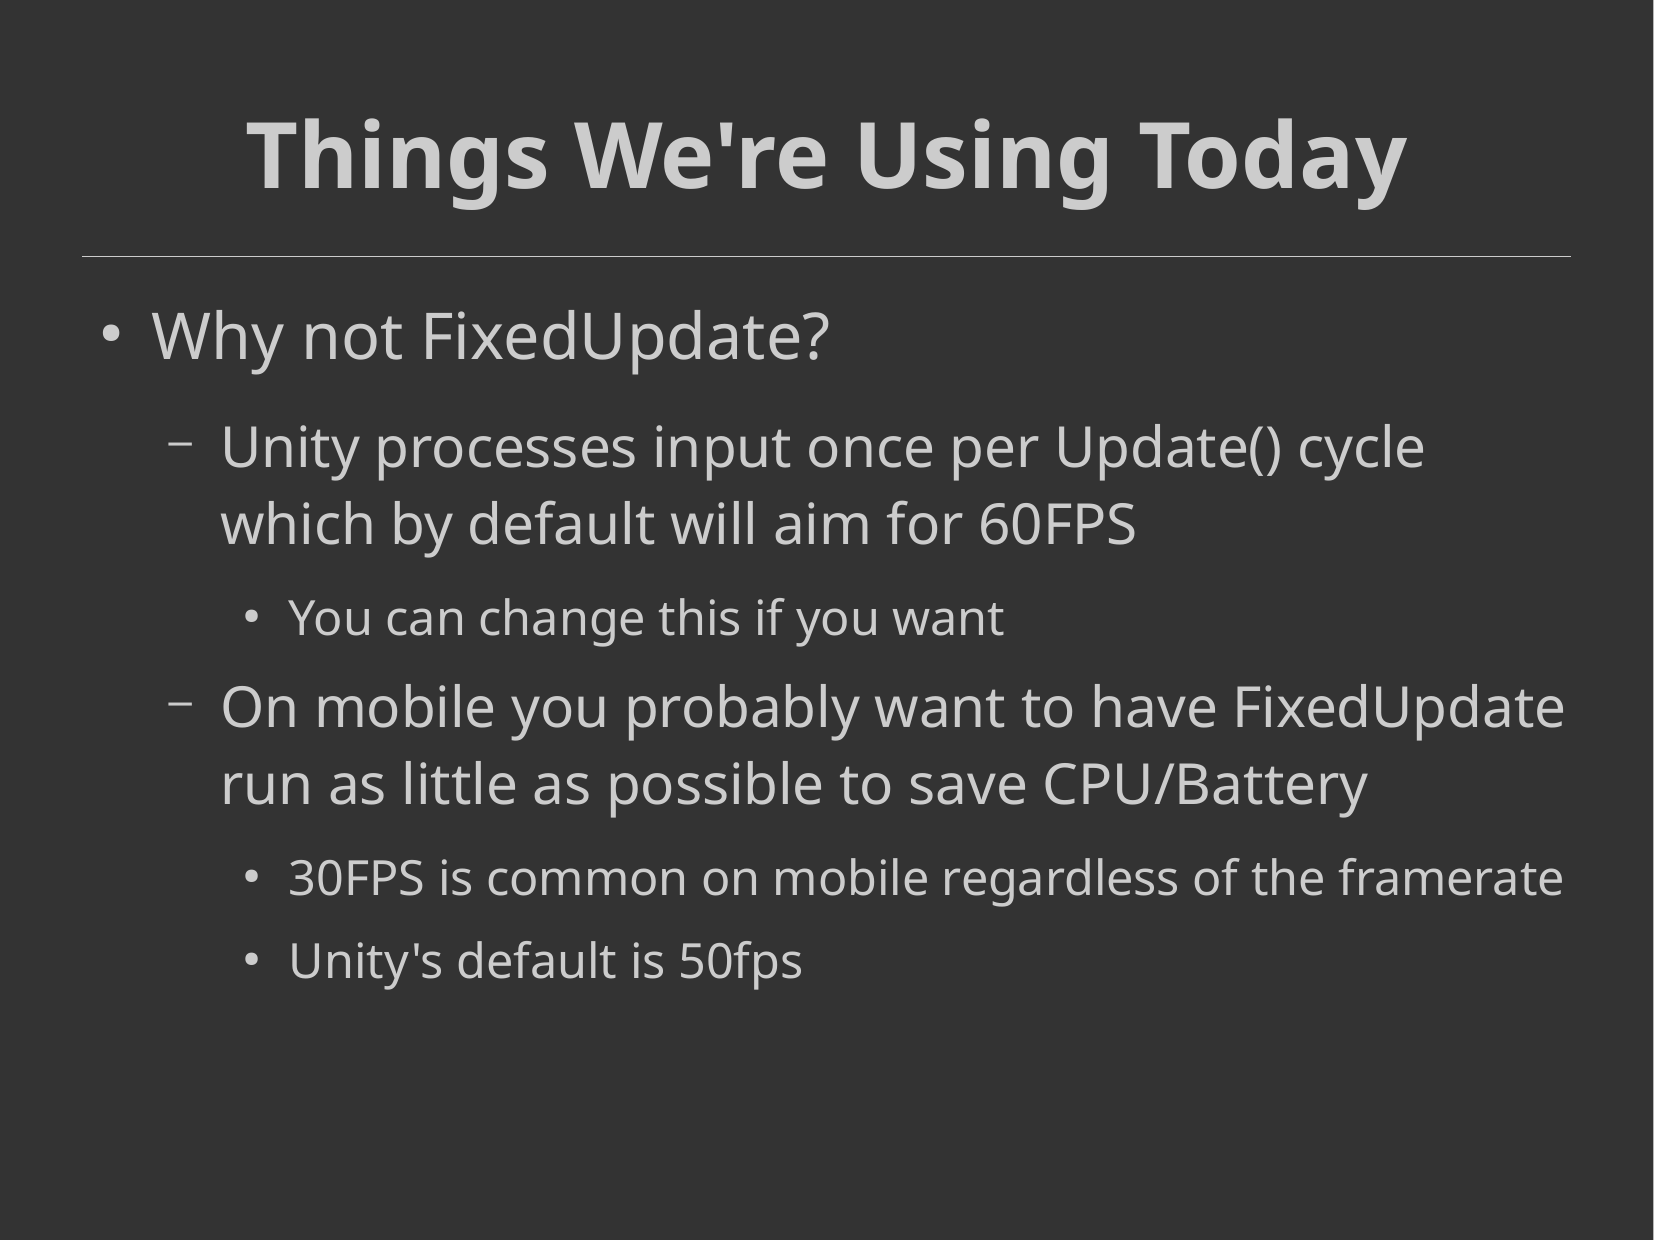

# Things We're Using Today
Why not FixedUpdate?
Unity processes input once per Update() cycle which by default will aim for 60FPS
You can change this if you want
On mobile you probably want to have FixedUpdate run as little as possible to save CPU/Battery
30FPS is common on mobile regardless of the framerate
Unity's default is 50fps